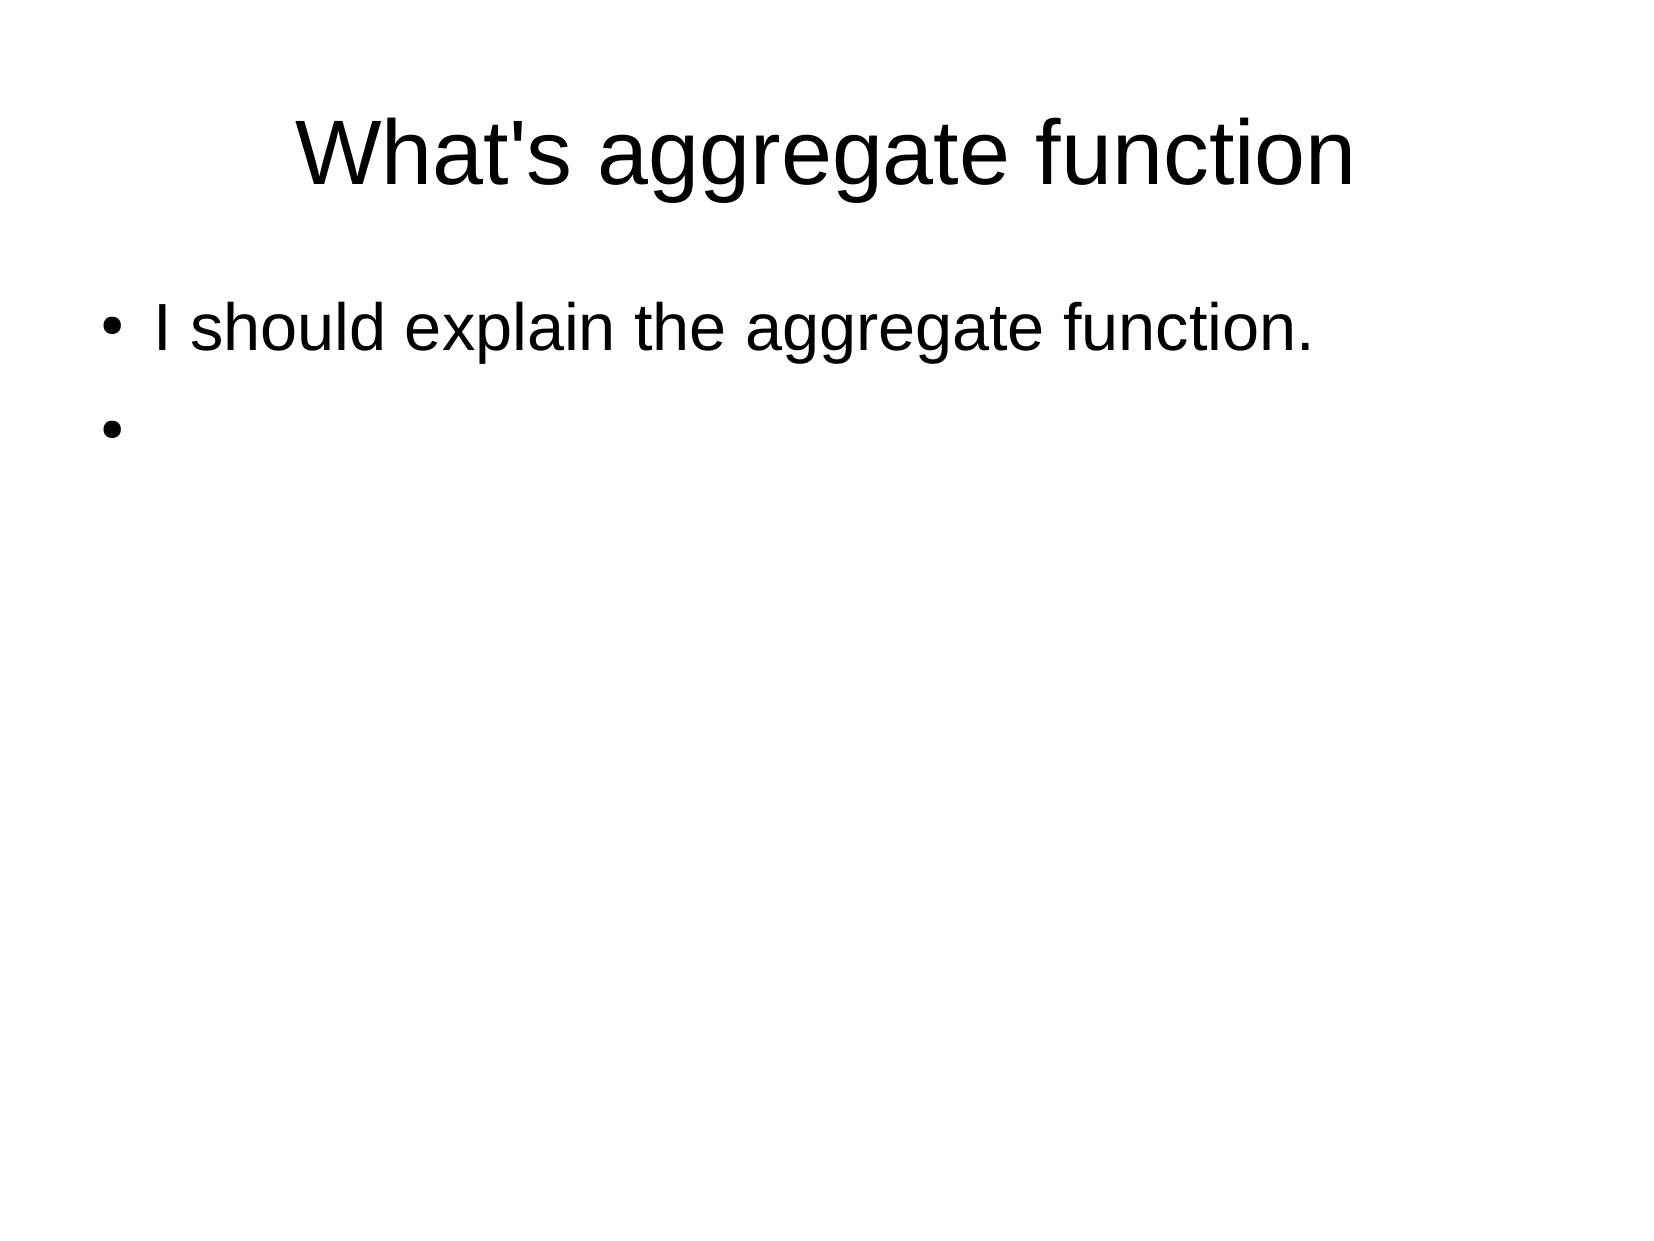

# What's aggregate function
I should explain the aggregate function.